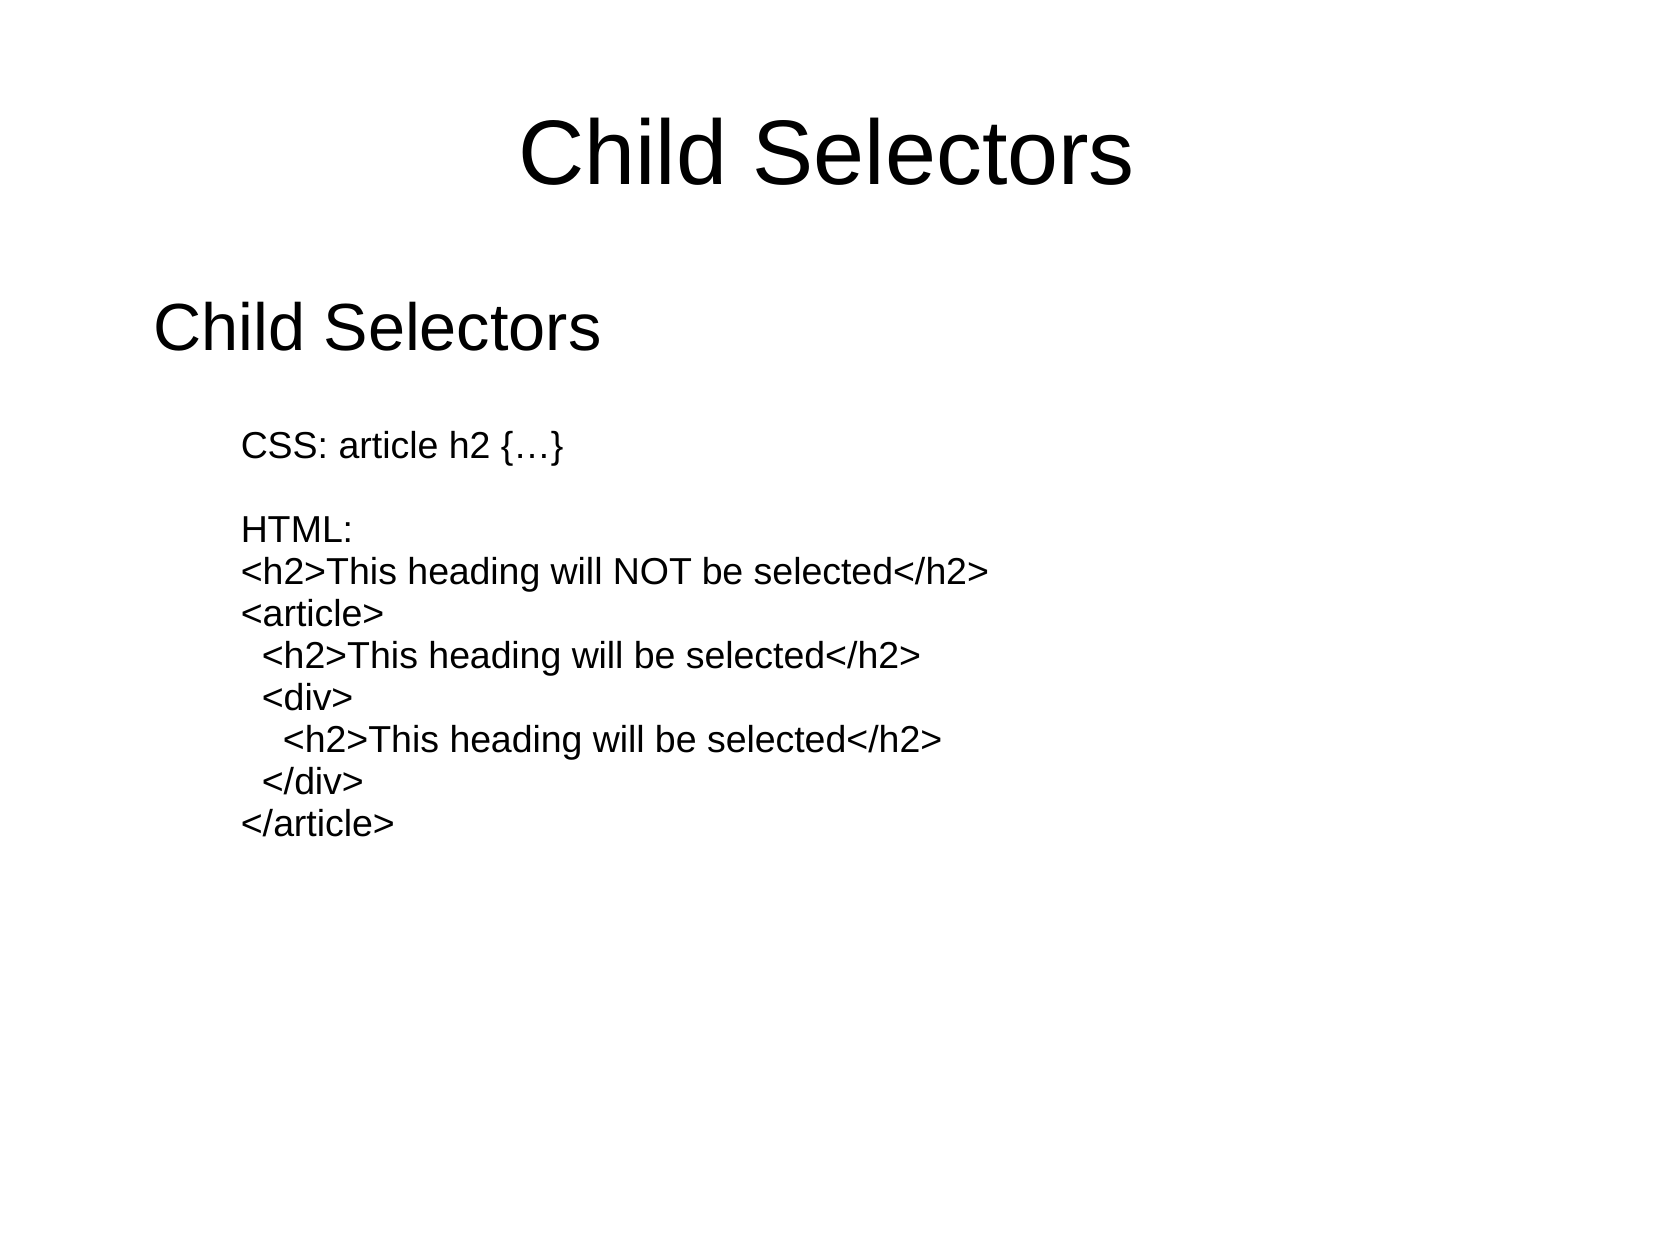

# Child Selectors
Child Selectors
CSS: article h2 {…}
HTML:
<h2>This heading will NOT be selected</h2>
<article>
 <h2>This heading will be selected</h2>
 <div>
 <h2>This heading will be selected</h2>
 </div>
</article>